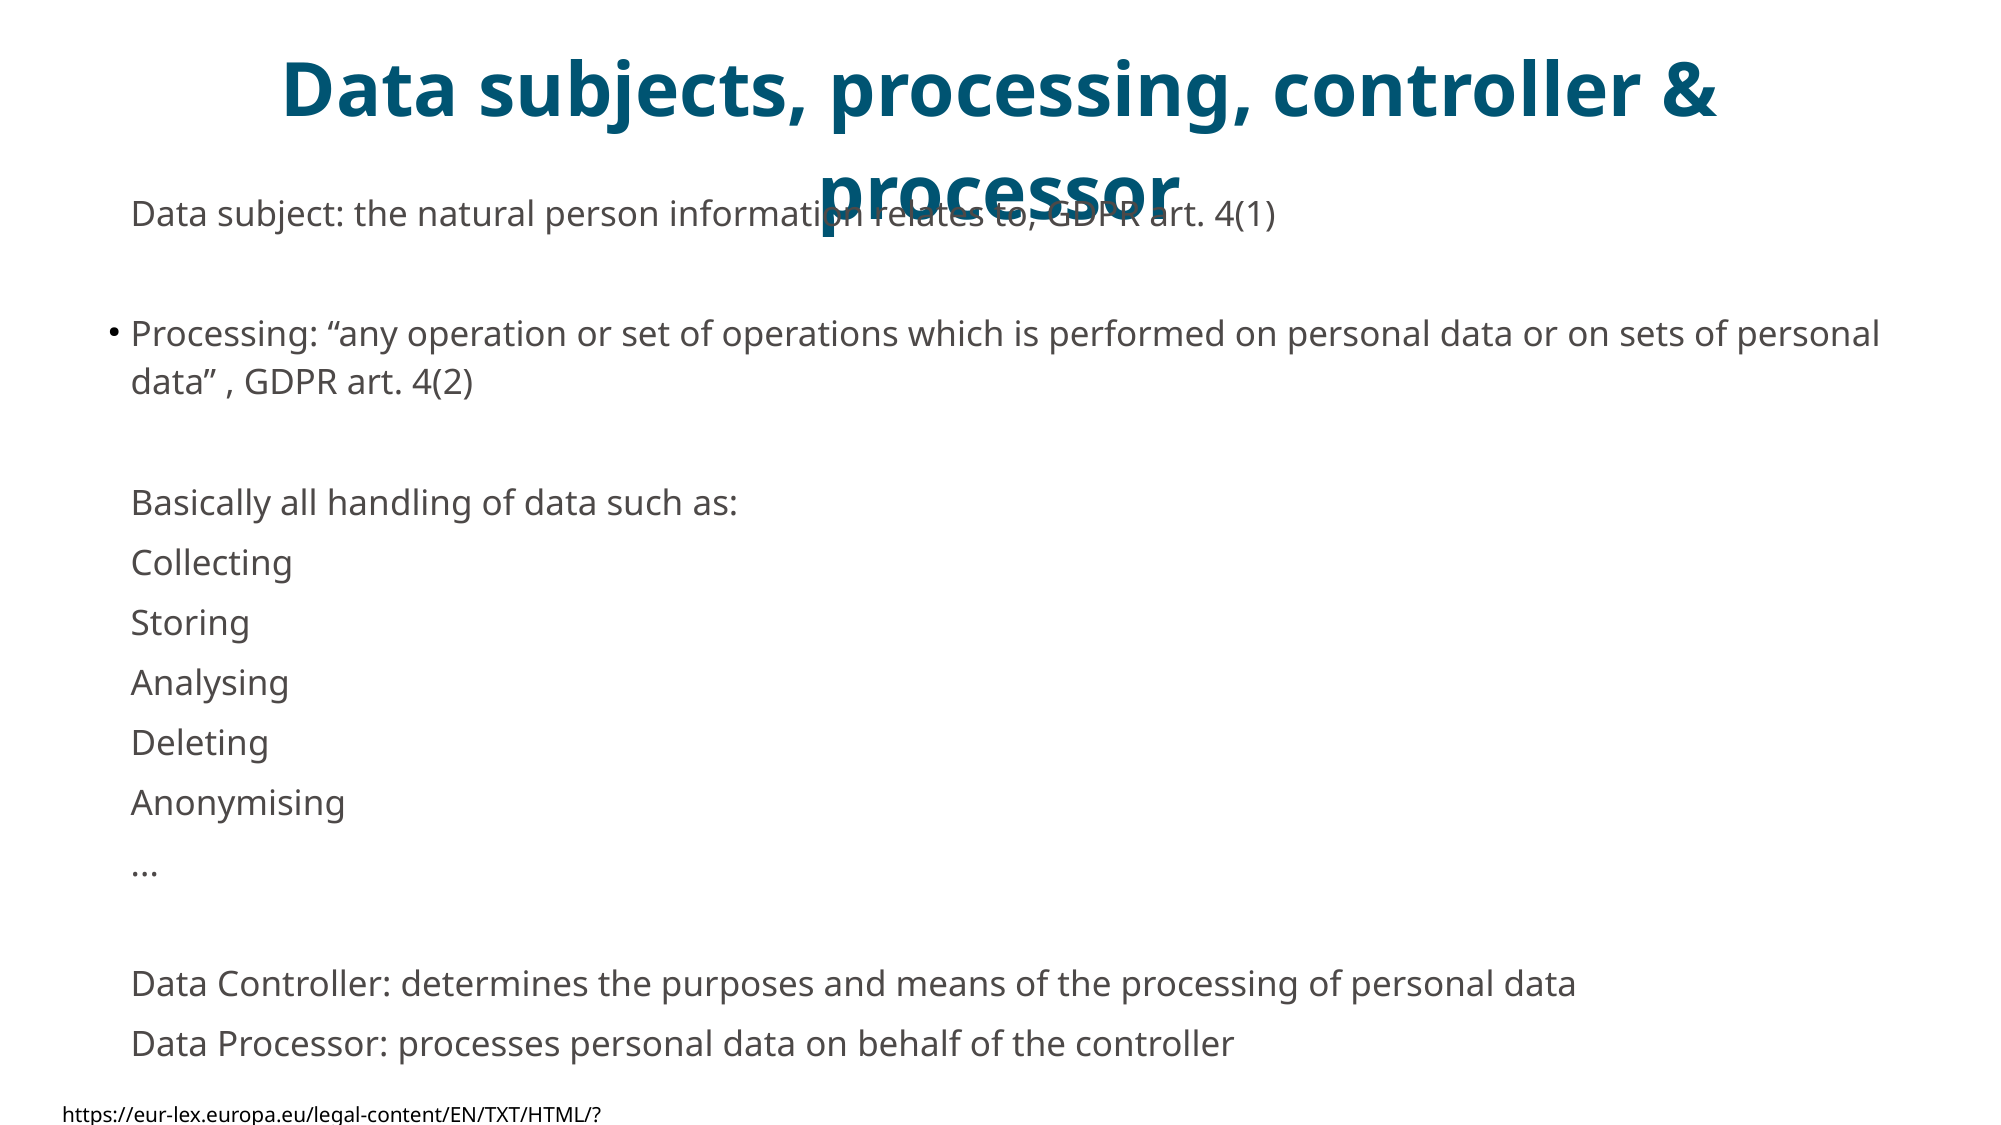

# Data subjects, processing, controller & processor
Data subject: the natural person information relates to, GDPR art. 4(1)
Processing: “any operation or set of operations which is performed on personal data or on sets of personal data” , GDPR art. 4(2)
Basically all handling of data such as:
Collecting
Storing
Analysing
Deleting
Anonymising
...
Data Controller: determines the purposes and means of the processing of personal data
Data Processor: processes personal data on behalf of the controller
https://eur-lex.europa.eu/legal-content/EN/TXT/HTML/?uri=CELEX:32016R0679&from=EN#d1e1489-1-1